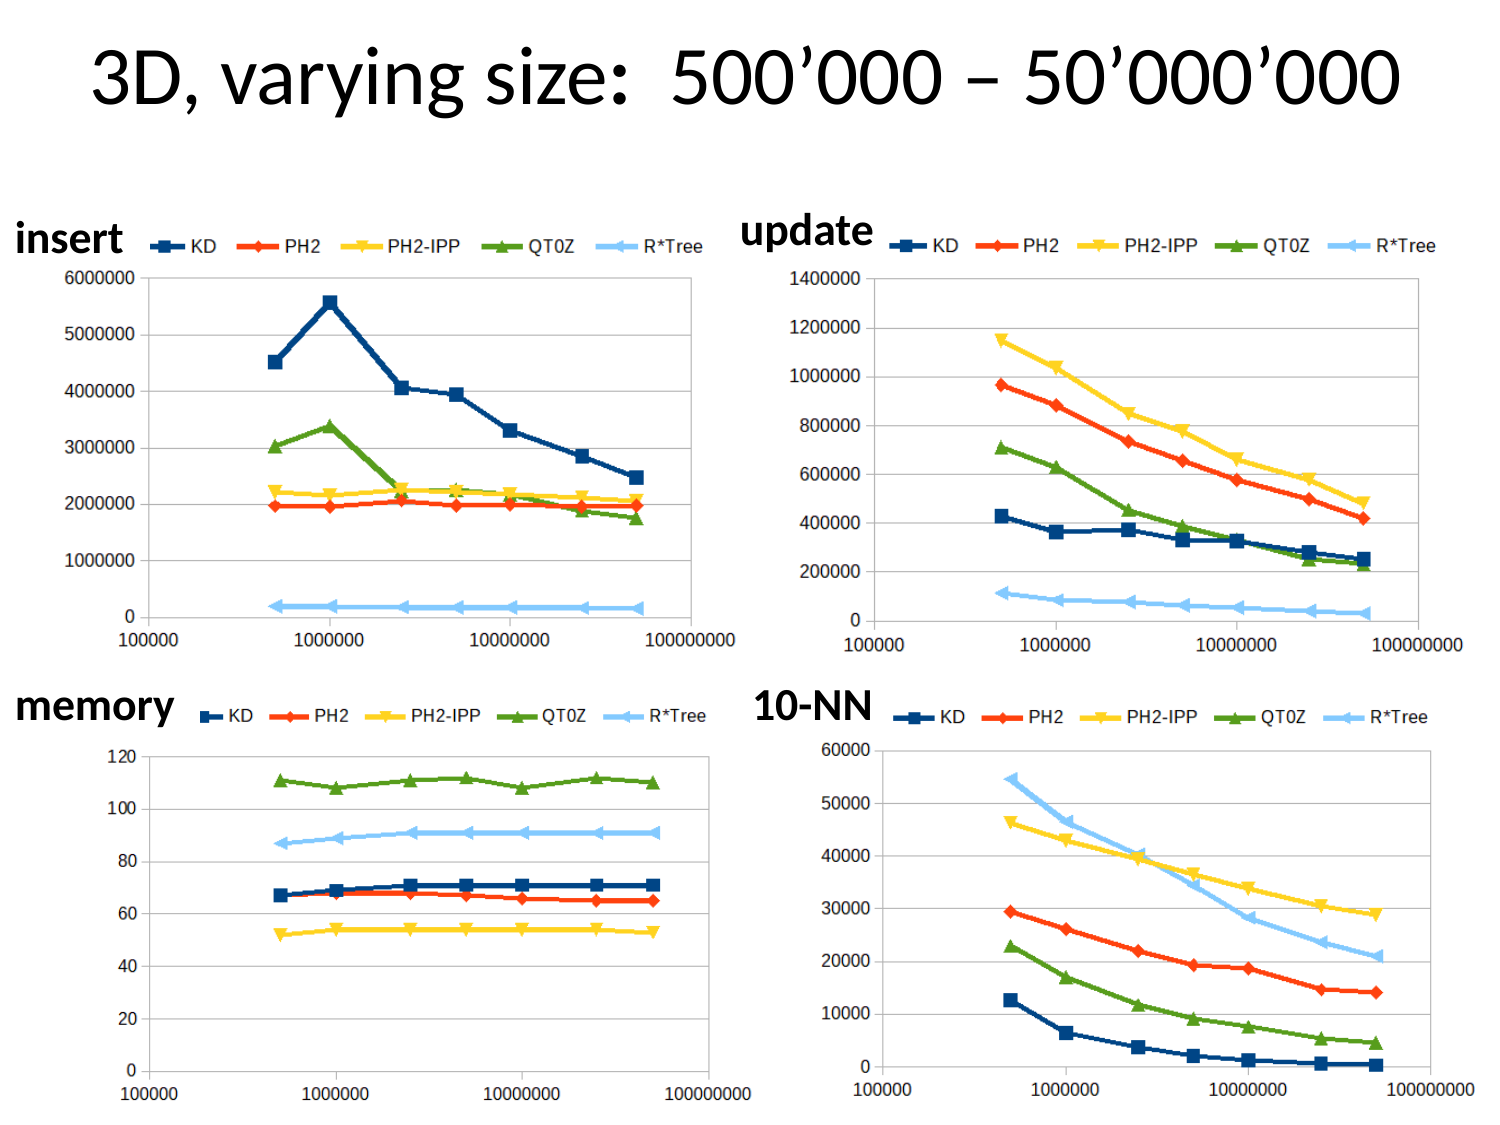

3D, varying size: 500’000 – 50’000’000
update
insert
memory
10-NN